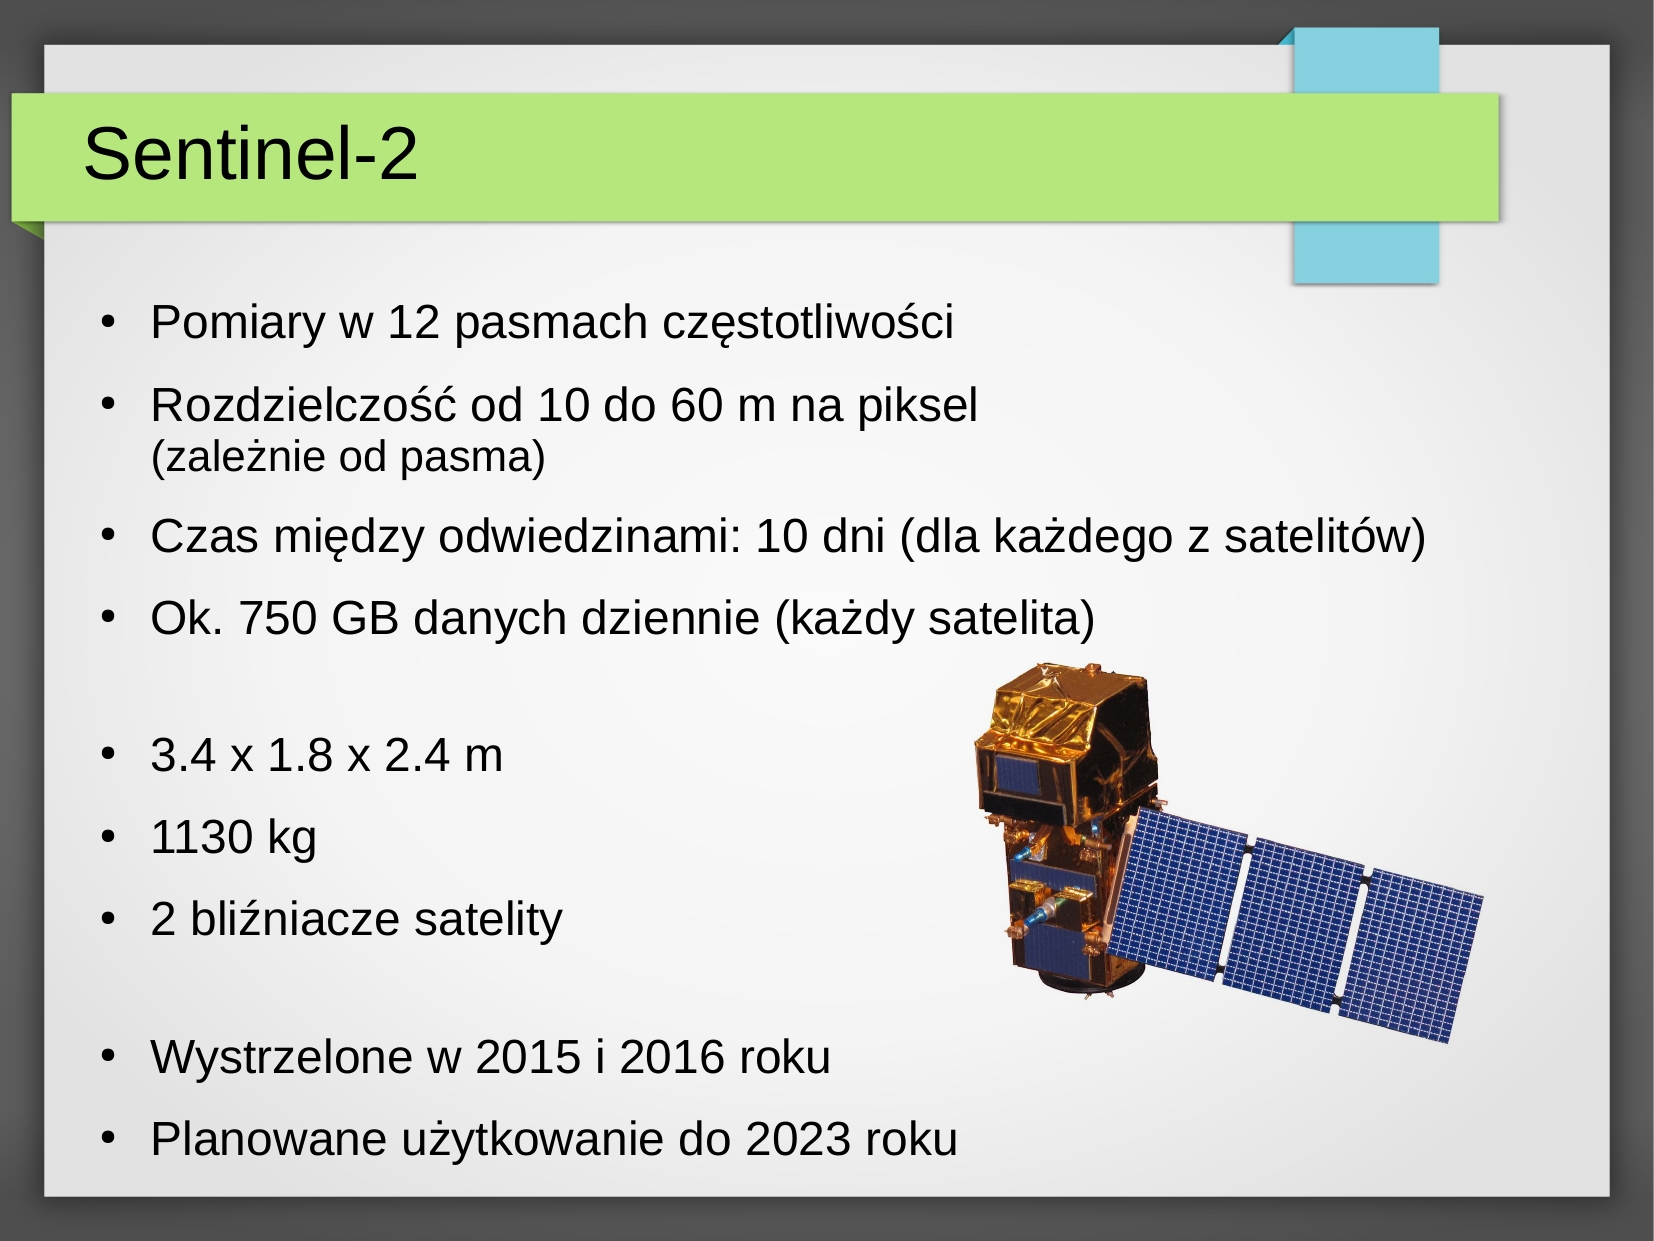

# Sentinel-2
Pomiary w 12 pasmach częstotliwości
Rozdzielczość od 10 do 60 m na piksel
(zależnie od pasma)
Czas między odwiedzinami: 10 dni (dla każdego z satelitów)
Ok. 750 GB danych dziennie (każdy satelita)
3.4 x 1.8 x 2.4 m
1130 kg
2 bliźniacze satelity
Wystrzelone w 2015 i 2016 roku
Planowane użytkowanie do 2023 roku